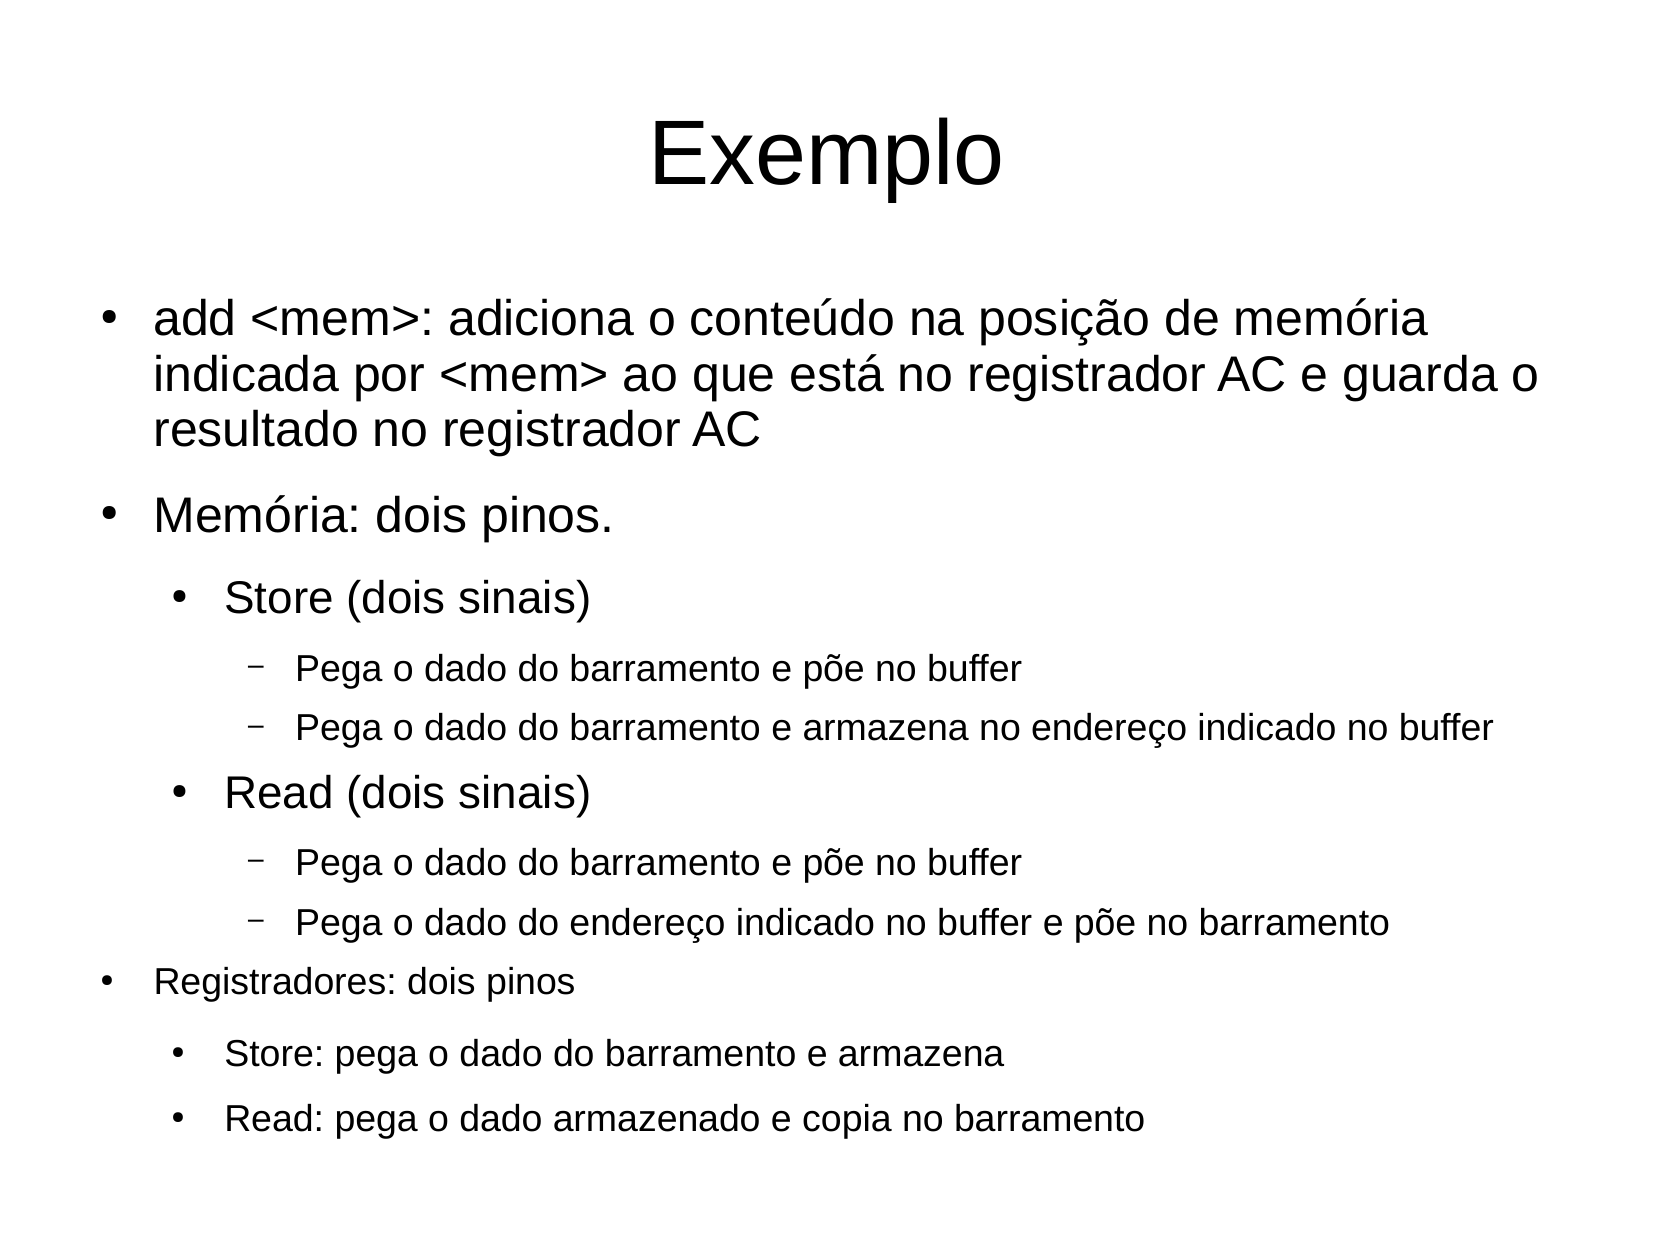

# Exemplo
add <mem>: adiciona o conteúdo na posição de memória indicada por <mem> ao que está no registrador AC e guarda o resultado no registrador AC
Memória: dois pinos.
Store (dois sinais)
Pega o dado do barramento e põe no buffer
Pega o dado do barramento e armazena no endereço indicado no buffer
Read (dois sinais)
Pega o dado do barramento e põe no buffer
Pega o dado do endereço indicado no buffer e põe no barramento
Registradores: dois pinos
Store: pega o dado do barramento e armazena
Read: pega o dado armazenado e copia no barramento